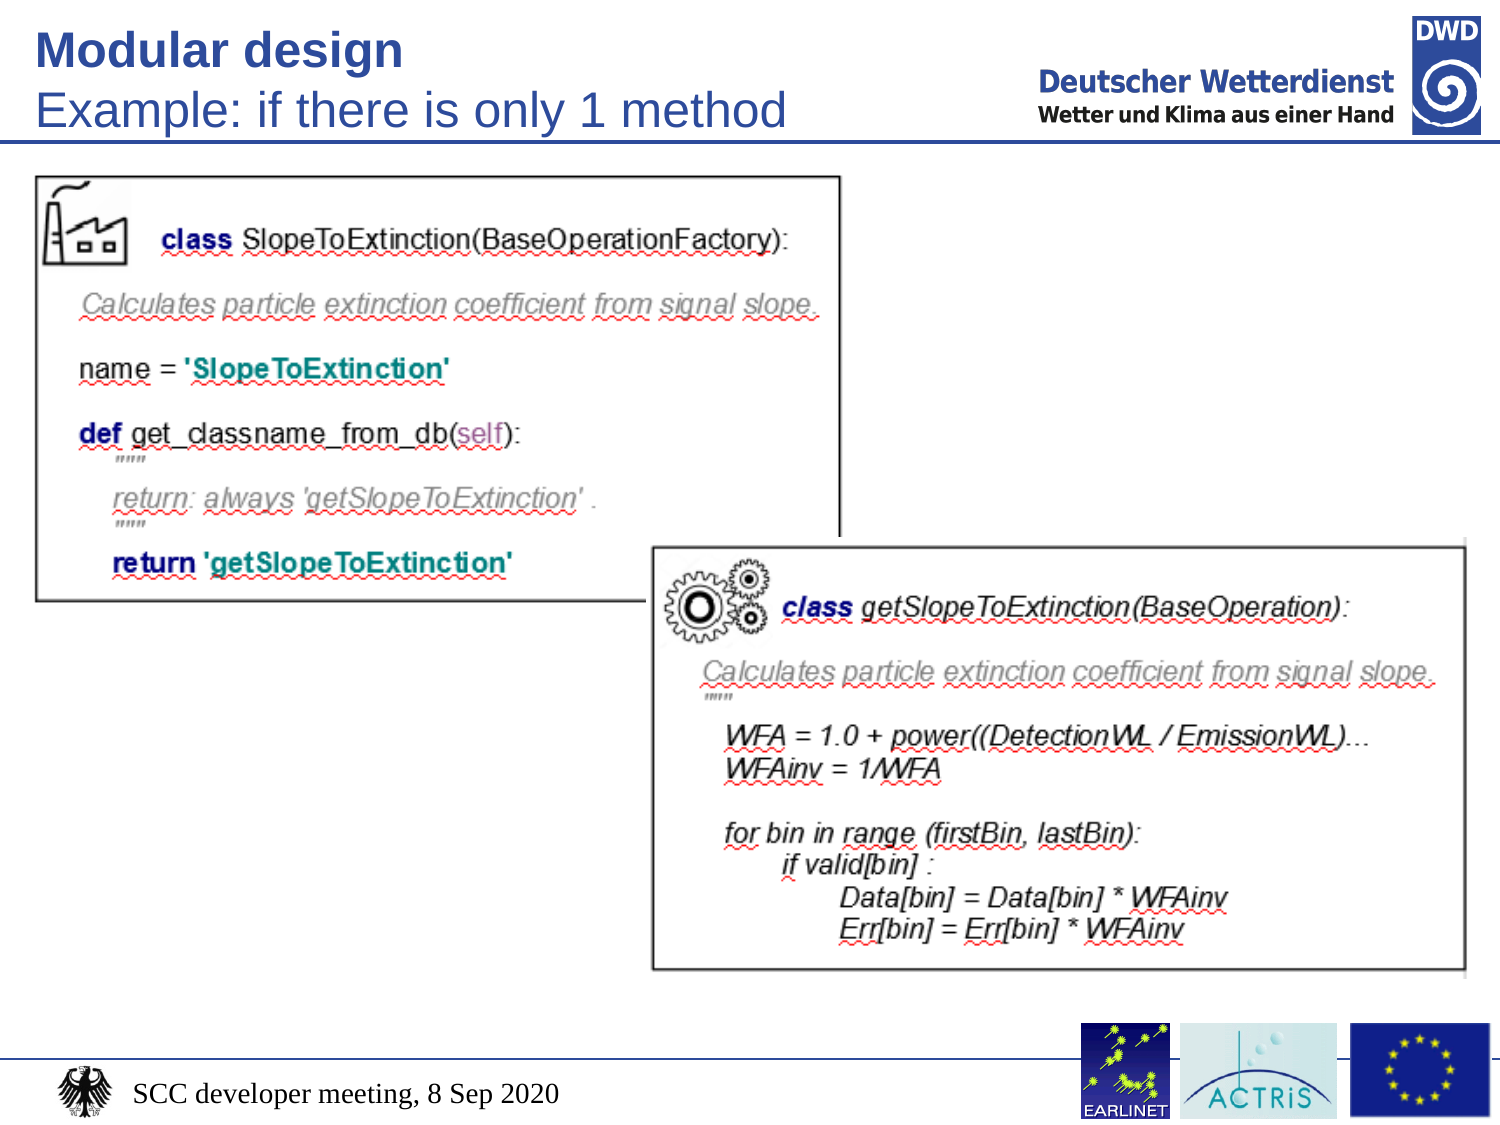

Modular design
Example: if there is only 1 method